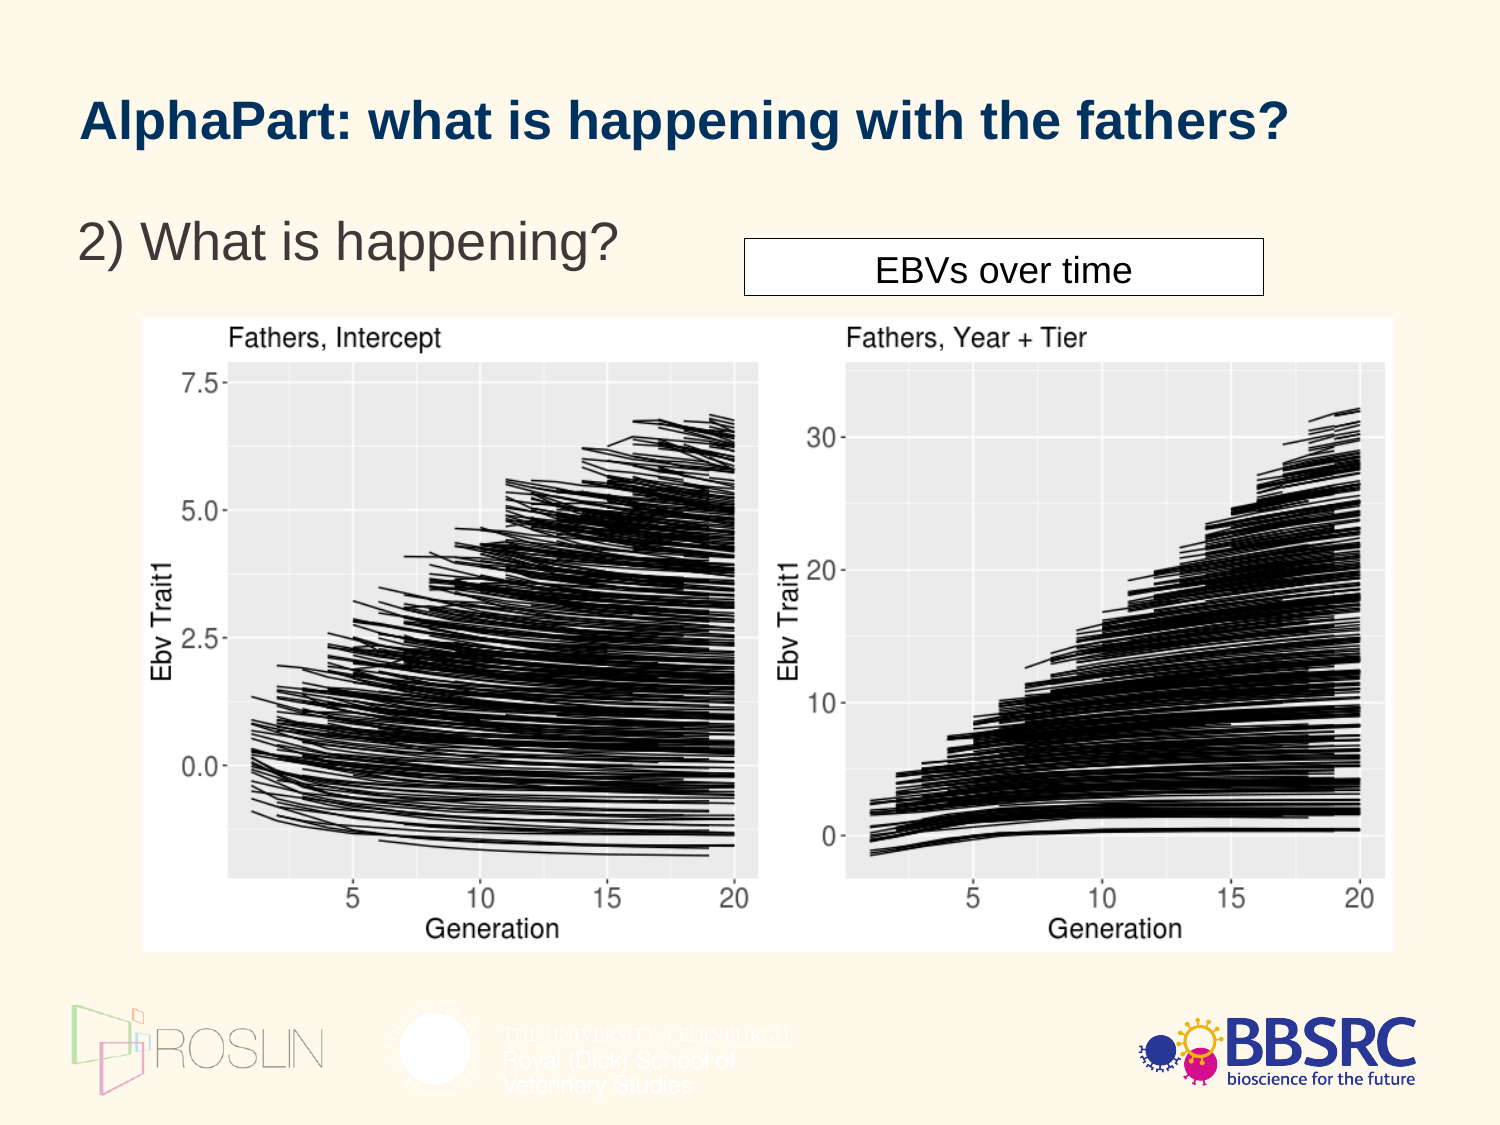

AlphaPart: what is happening with the fathers?
2) What is happening?
EBVs over time